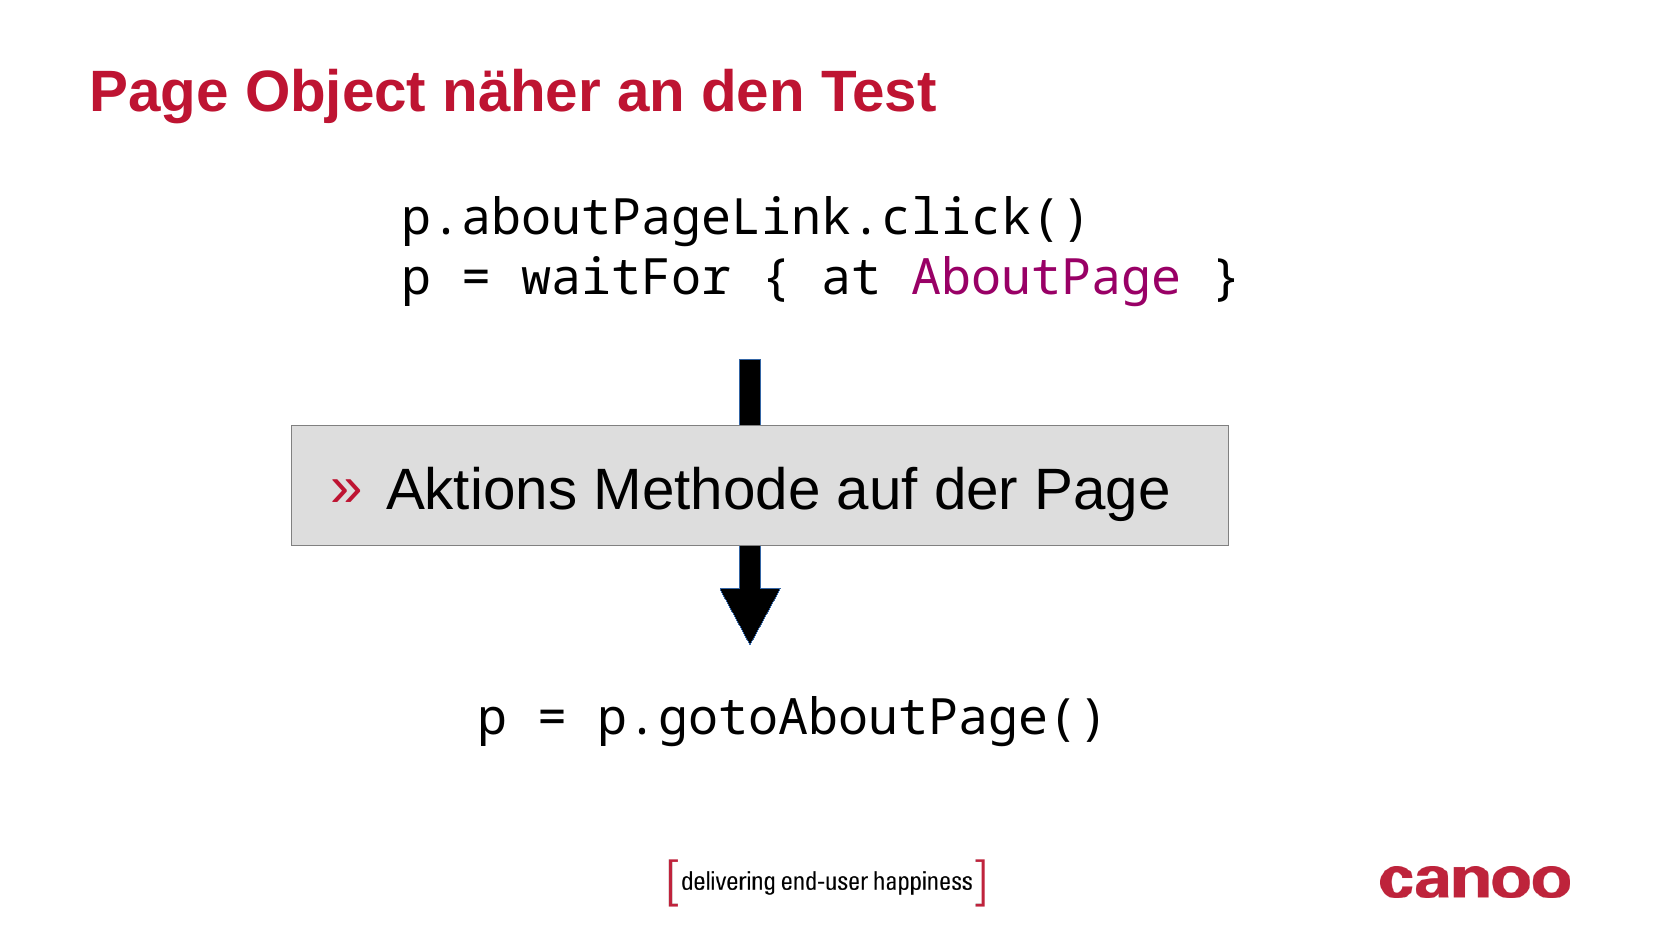

# Page Object näher an den Test
p.aboutPageLink.click()
p = waitFor { at AboutPage }
Aktions Methode auf der Page
p = p.gotoAboutPage()